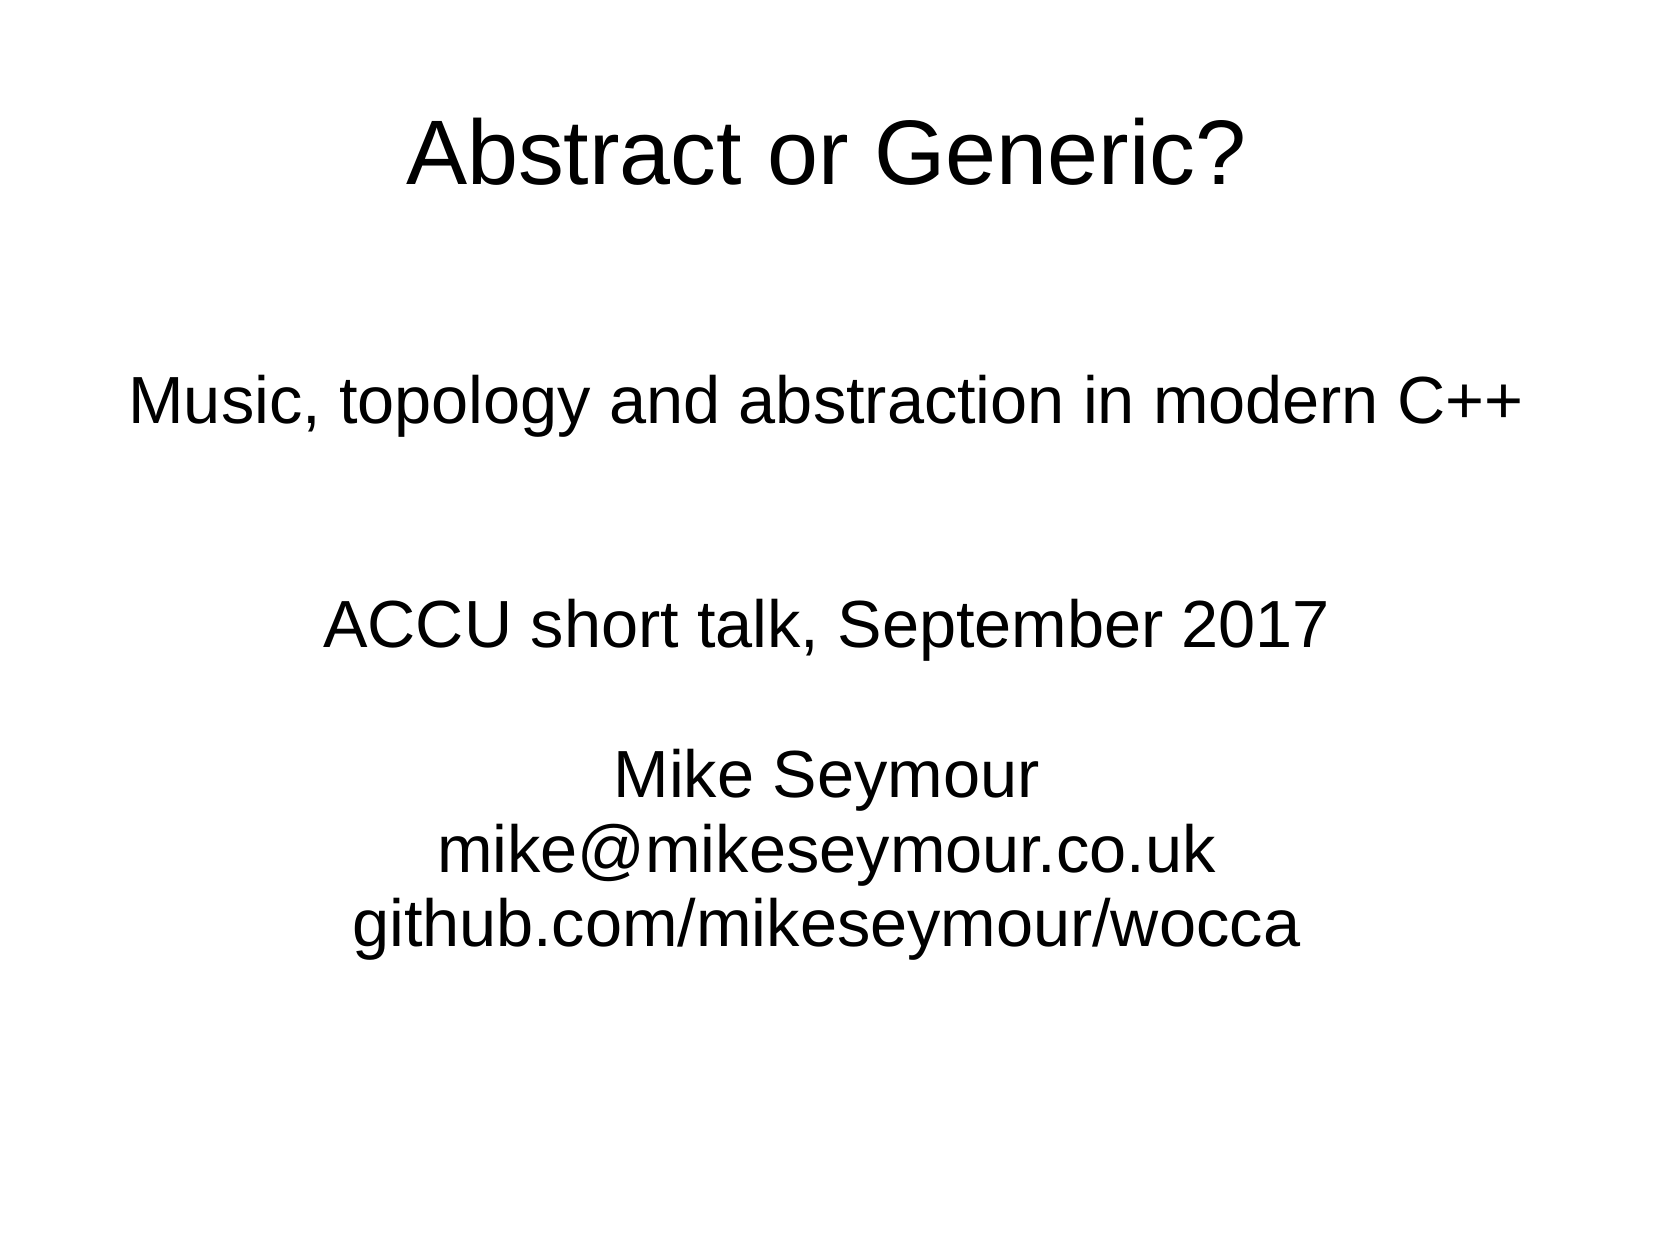

# Abstract or Generic?
Music, topology and abstraction in modern C++
ACCU short talk, September 2017
Mike Seymour
mike@mikeseymour.co.uk
github.com/mikeseymour/wocca